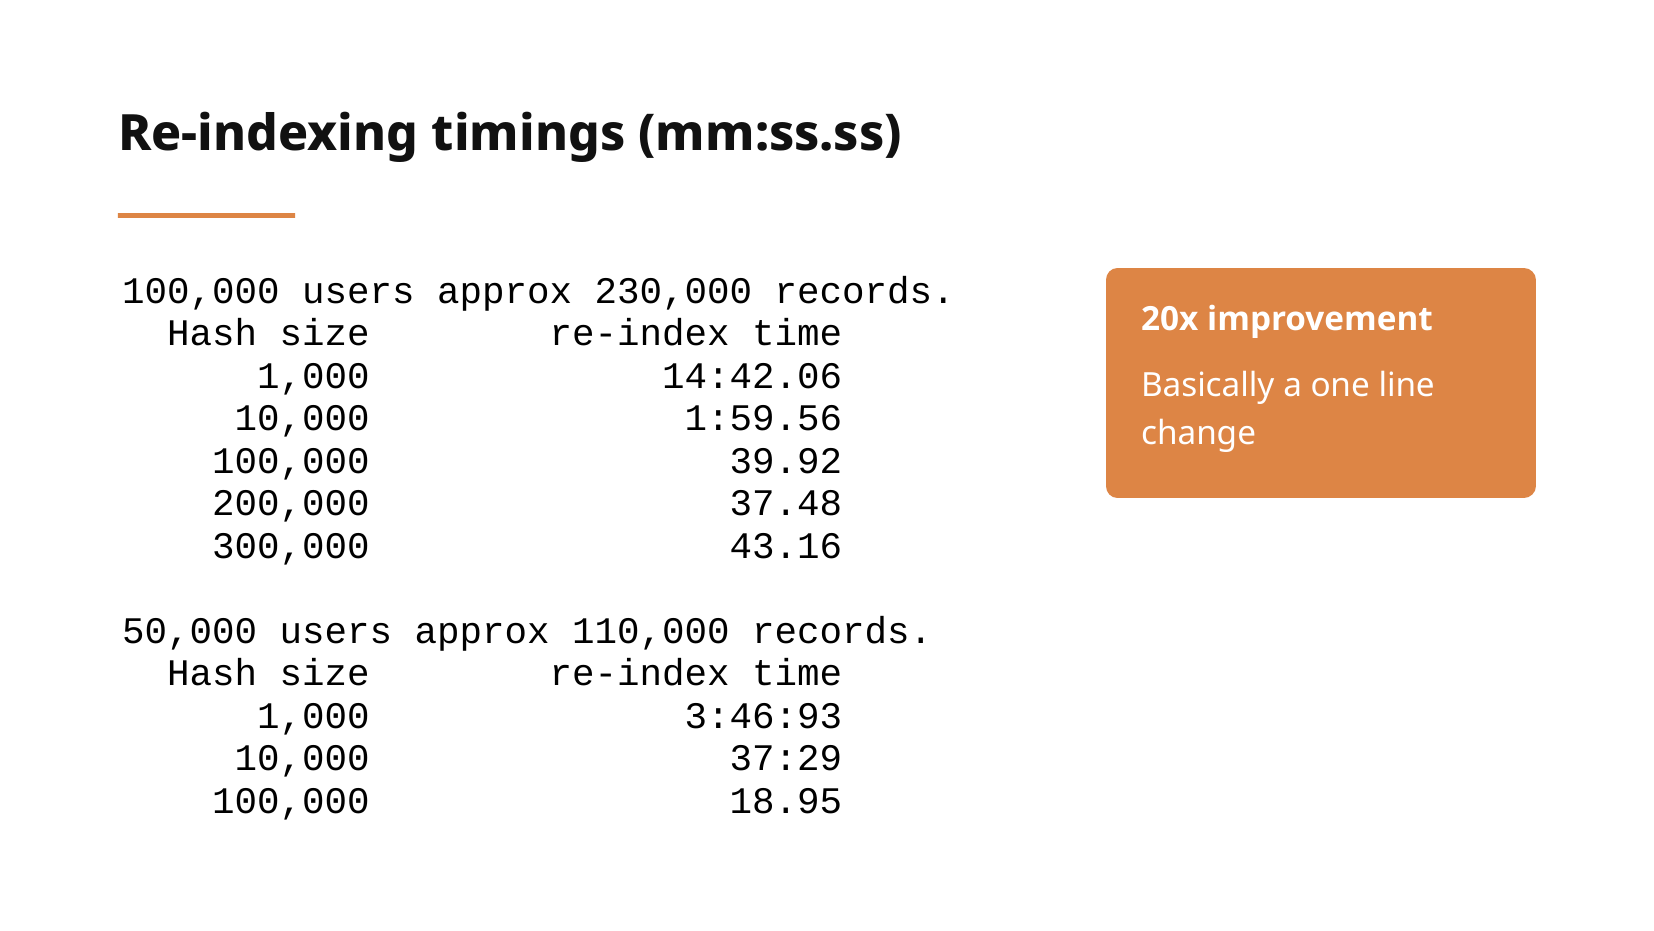

# Re-indexing timings (mm:ss.ss)
100,000 users approx 230,000 records.
 Hash size re-index time
 1,000 14:42.06
 10,000 1:59.56
 100,000 39.92
 200,000 37.48
 300,000 43.16
50,000 users approx 110,000 records.
 Hash size re-index time
 1,000 3:46:93
 10,000 37:29
 100,000 18.95
20x improvement
Basically a one line change